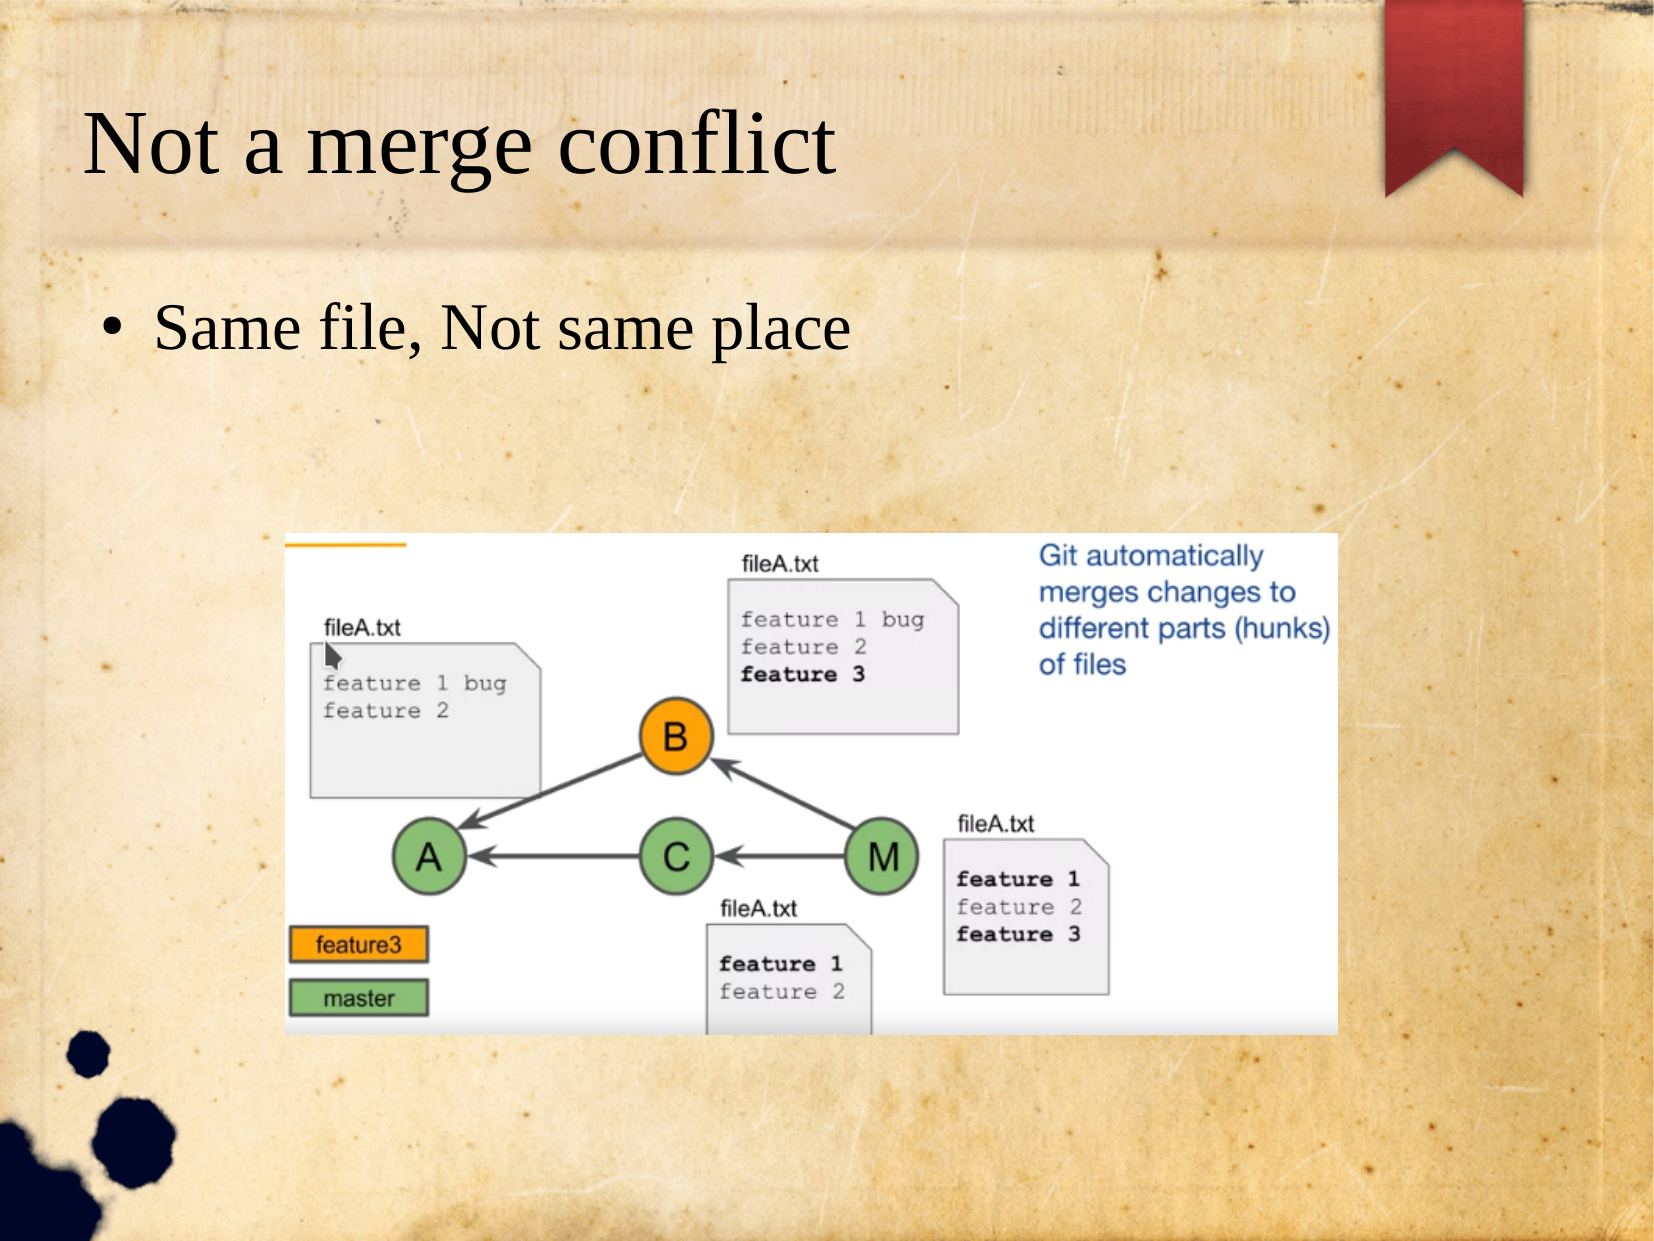

# Not a merge conflict
Same file, Not same place